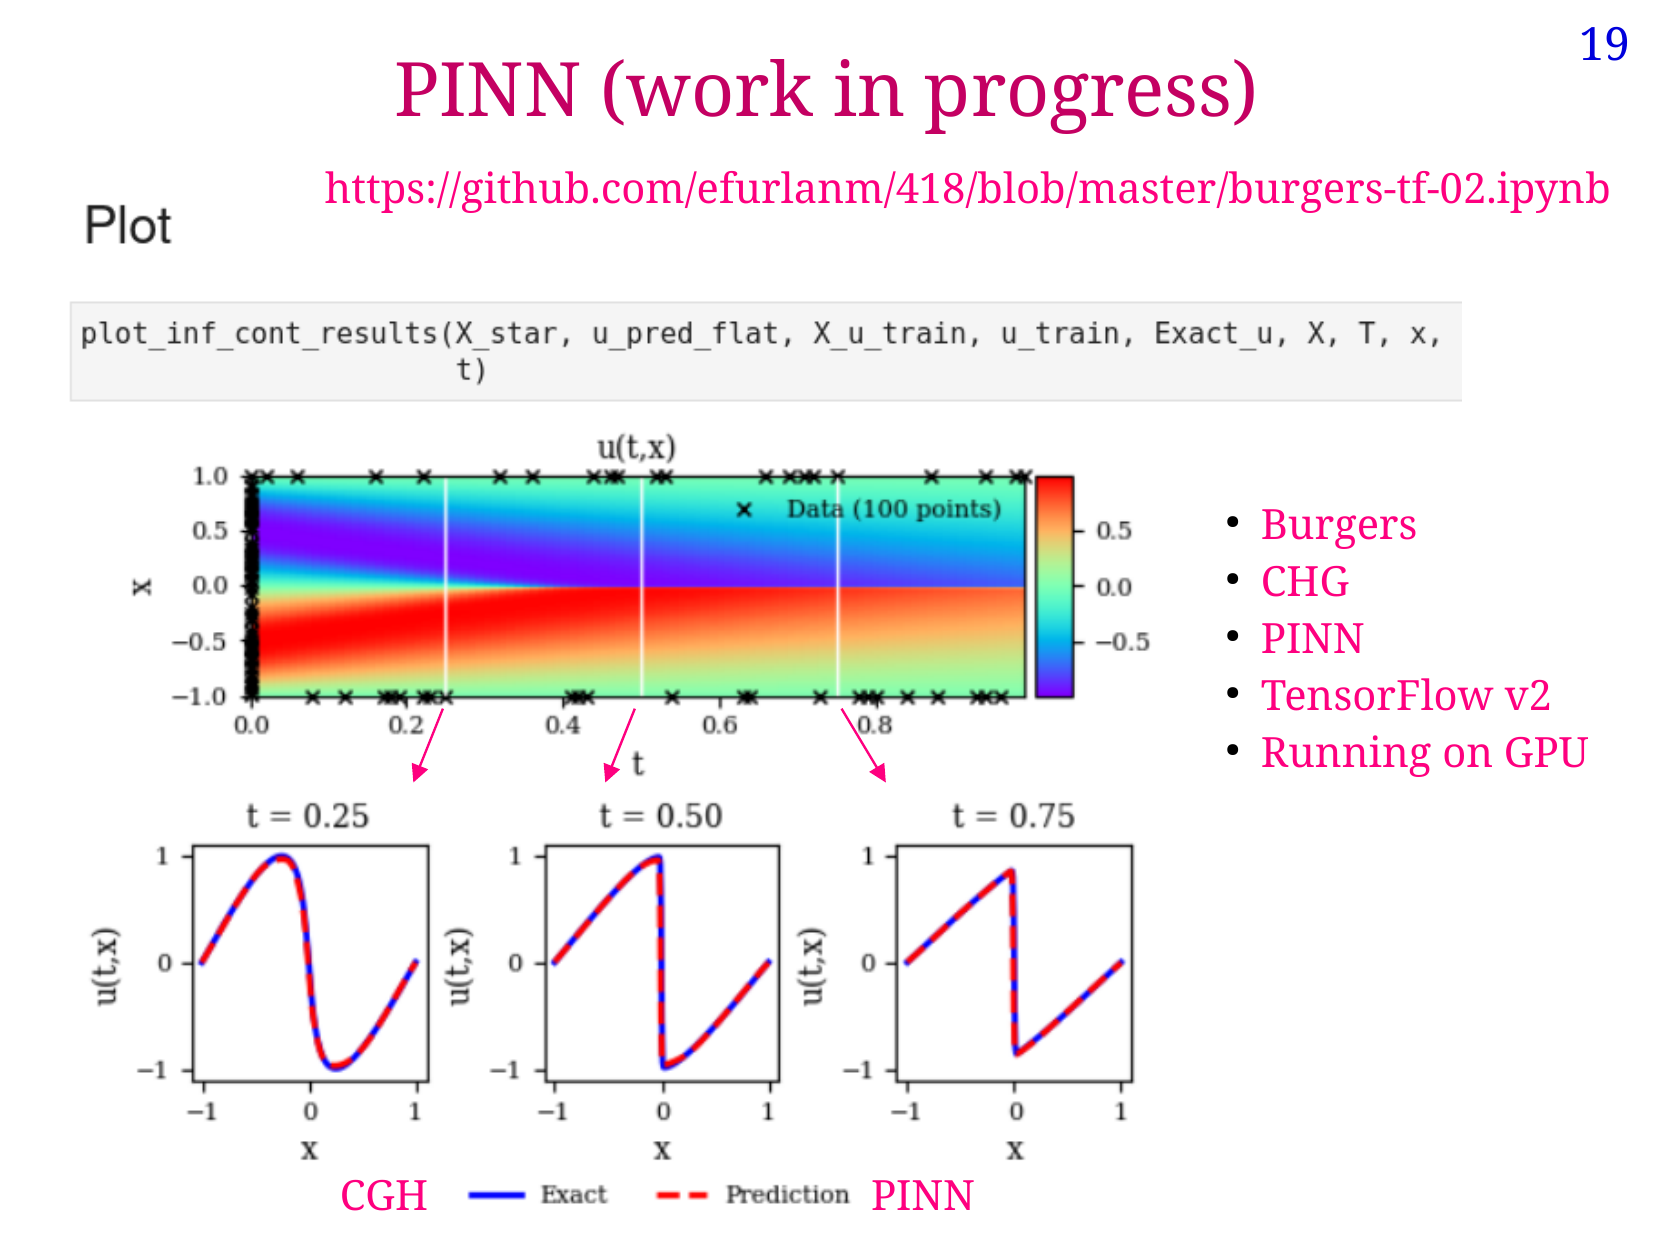

19
# PINN (work in progress)
https://github.com/efurlanm/418/blob/master/burgers-tf-02.ipynb
Burgers
CHG
PINN
TensorFlow v2
Running on GPU
CGH
PINN